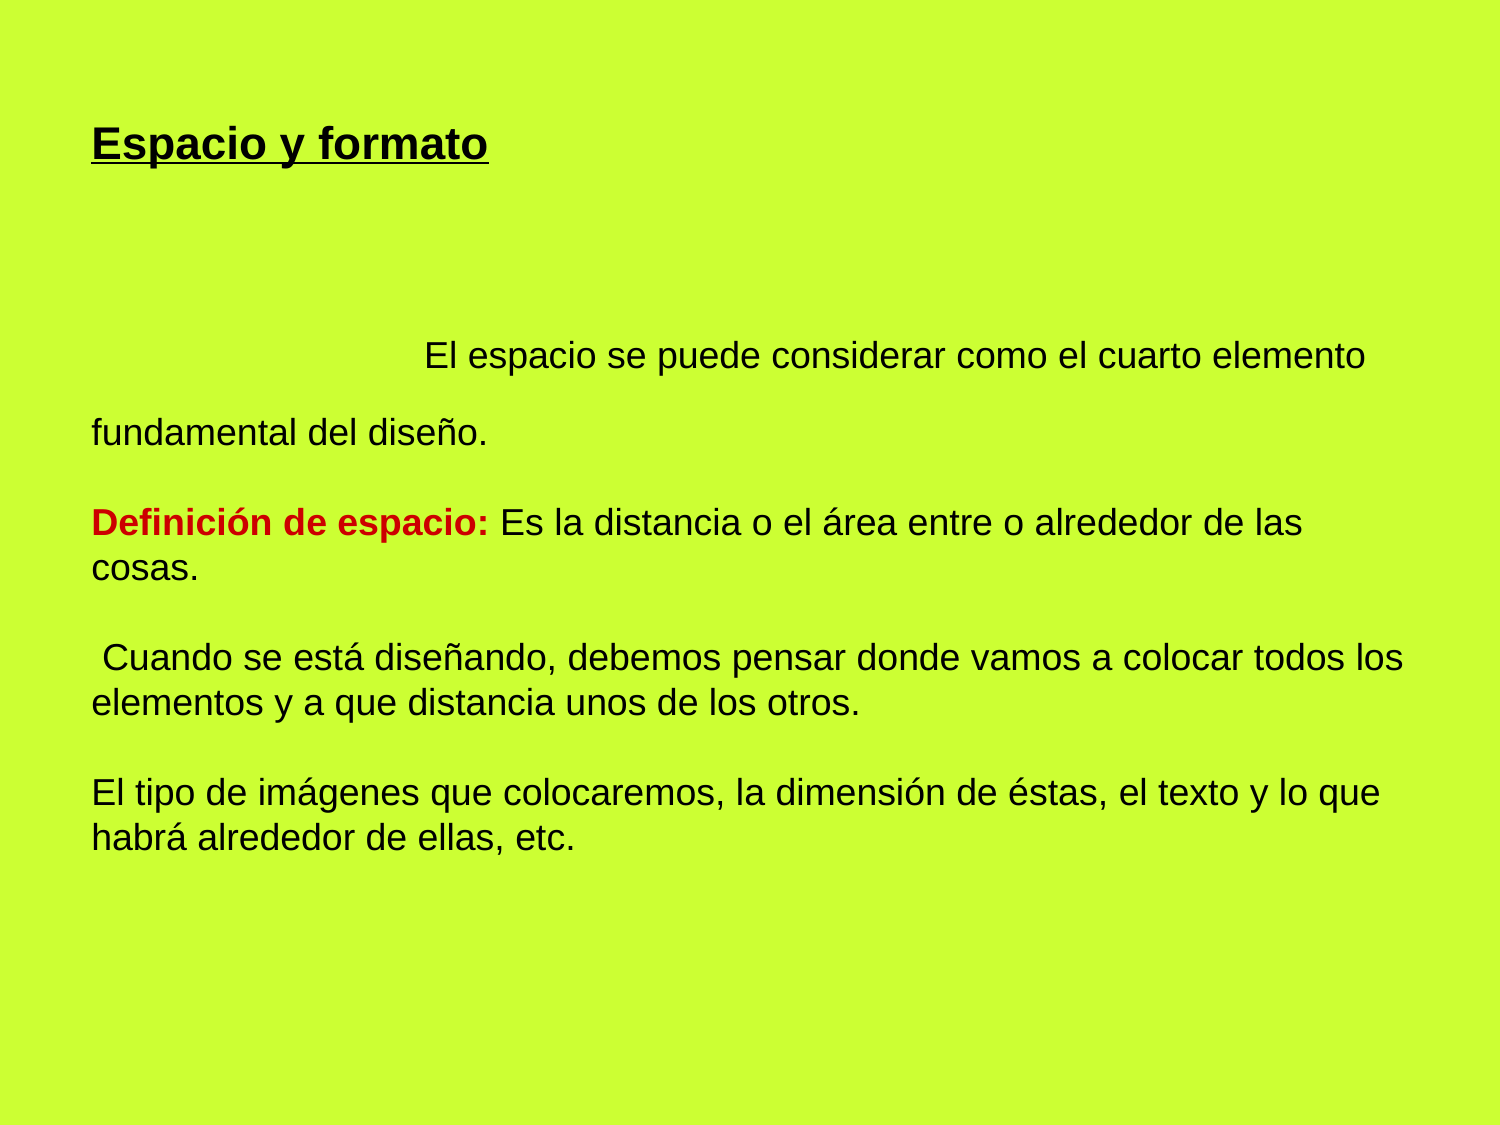

Espacio y formato
                                          El espacio se puede considerar como el cuarto elemento fundamental del diseño.
Definición de espacio: Es la distancia o el área entre o alrededor de las cosas.
 Cuando se está diseñando, debemos pensar donde vamos a colocar todos los elementos y a que distancia unos de los otros.
El tipo de imágenes que colocaremos, la dimensión de éstas, el texto y lo que habrá alrededor de ellas, etc.